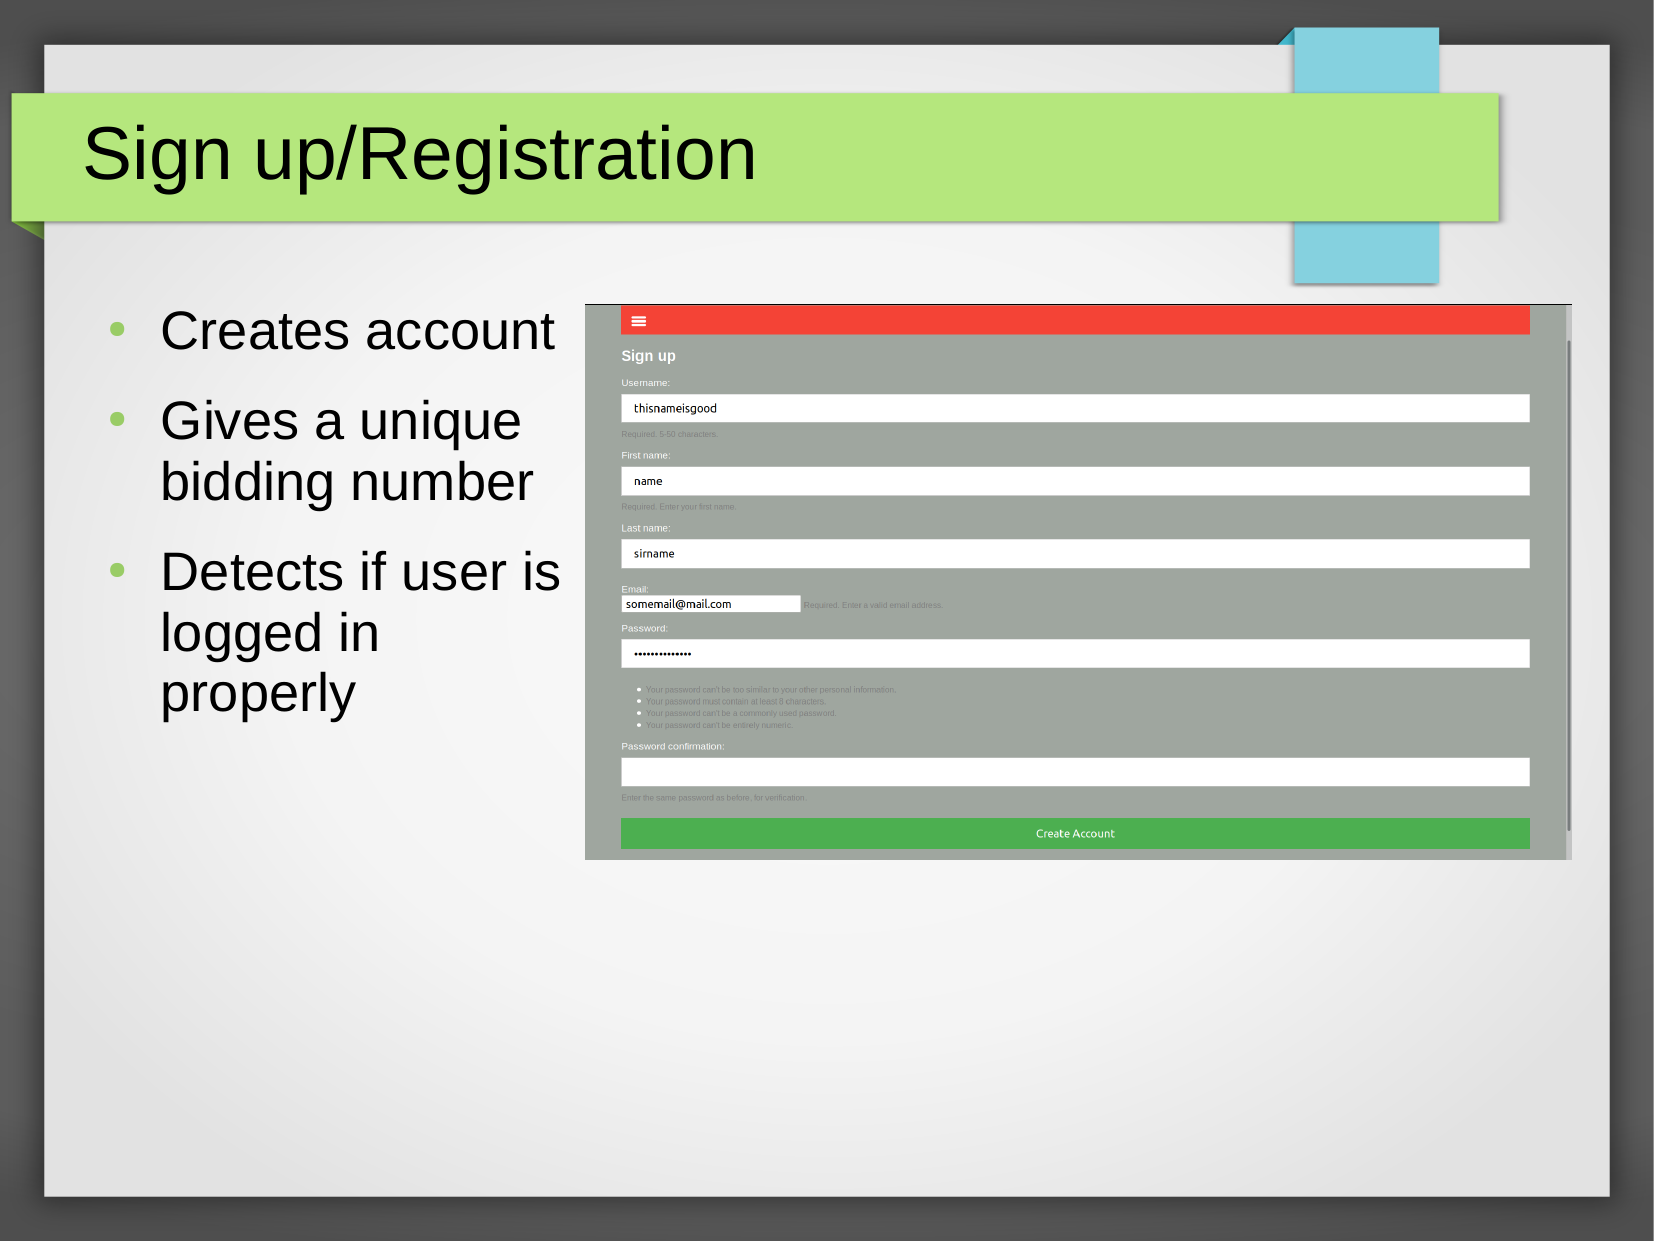

# Sign up/Registration
Creates account
Gives a unique bidding number
Detects if user is logged in properly